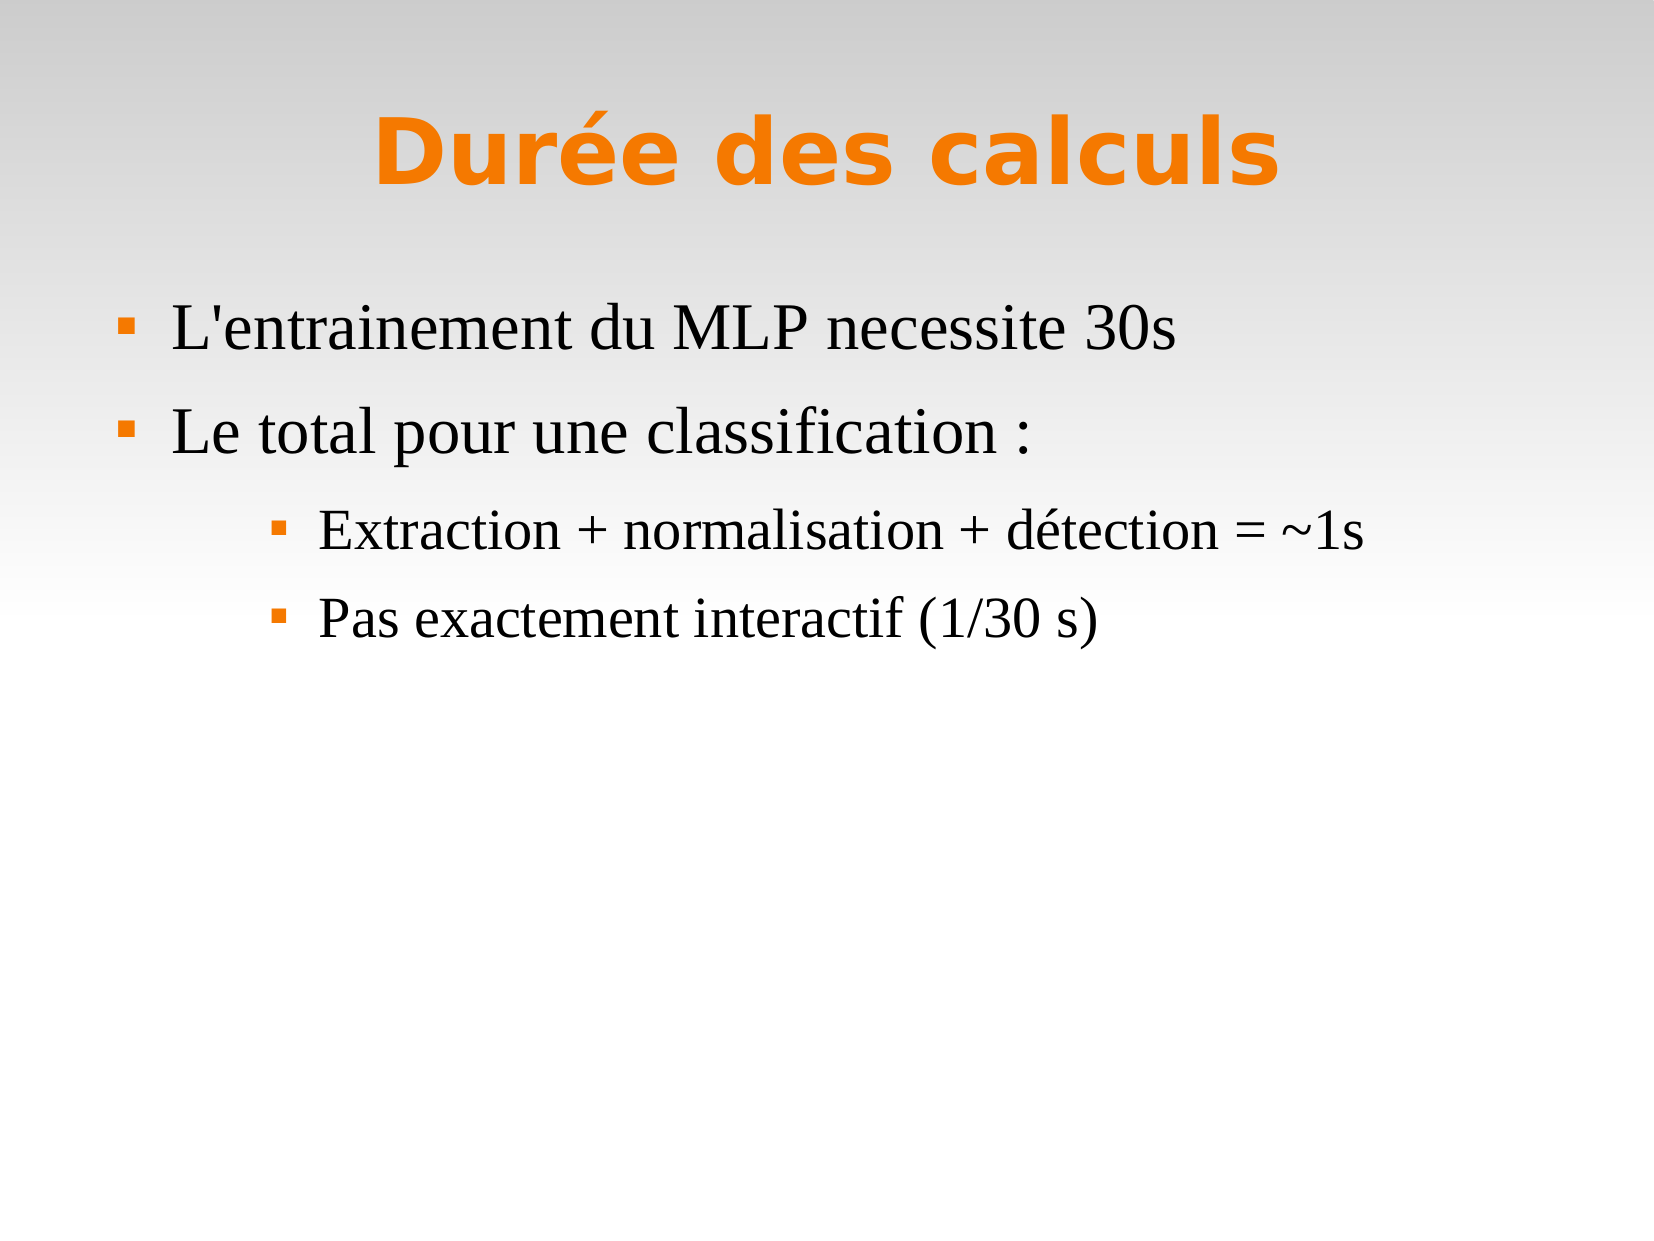

# Durée des calculs
L'entrainement du MLP necessite 30s
Le total pour une classification :
Extraction + normalisation + détection = ~1s
Pas exactement interactif (1/30 s)